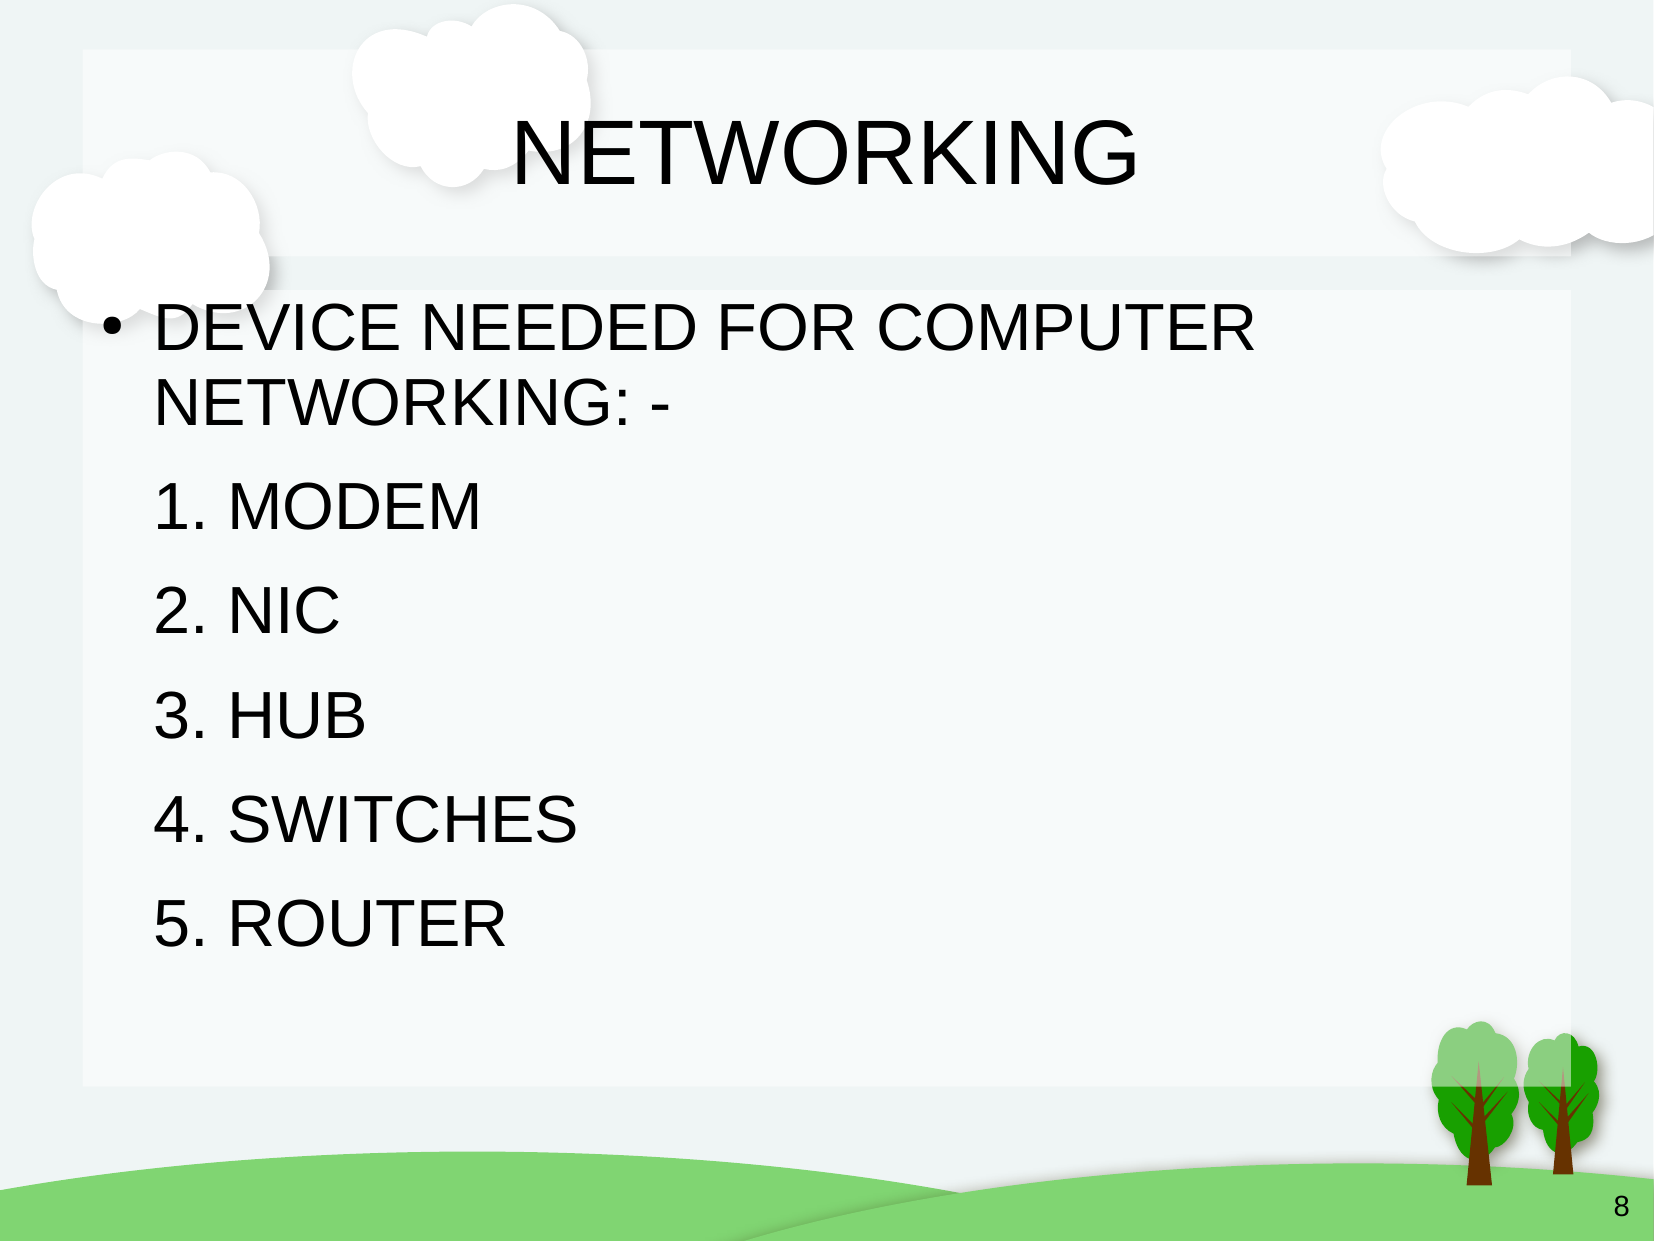

# NETWORKING
DEVICE NEEDED FOR COMPUTER NETWORKING: -
1. MODEM
2. NIC
3. HUB
4. SWITCHES
5. ROUTER
8